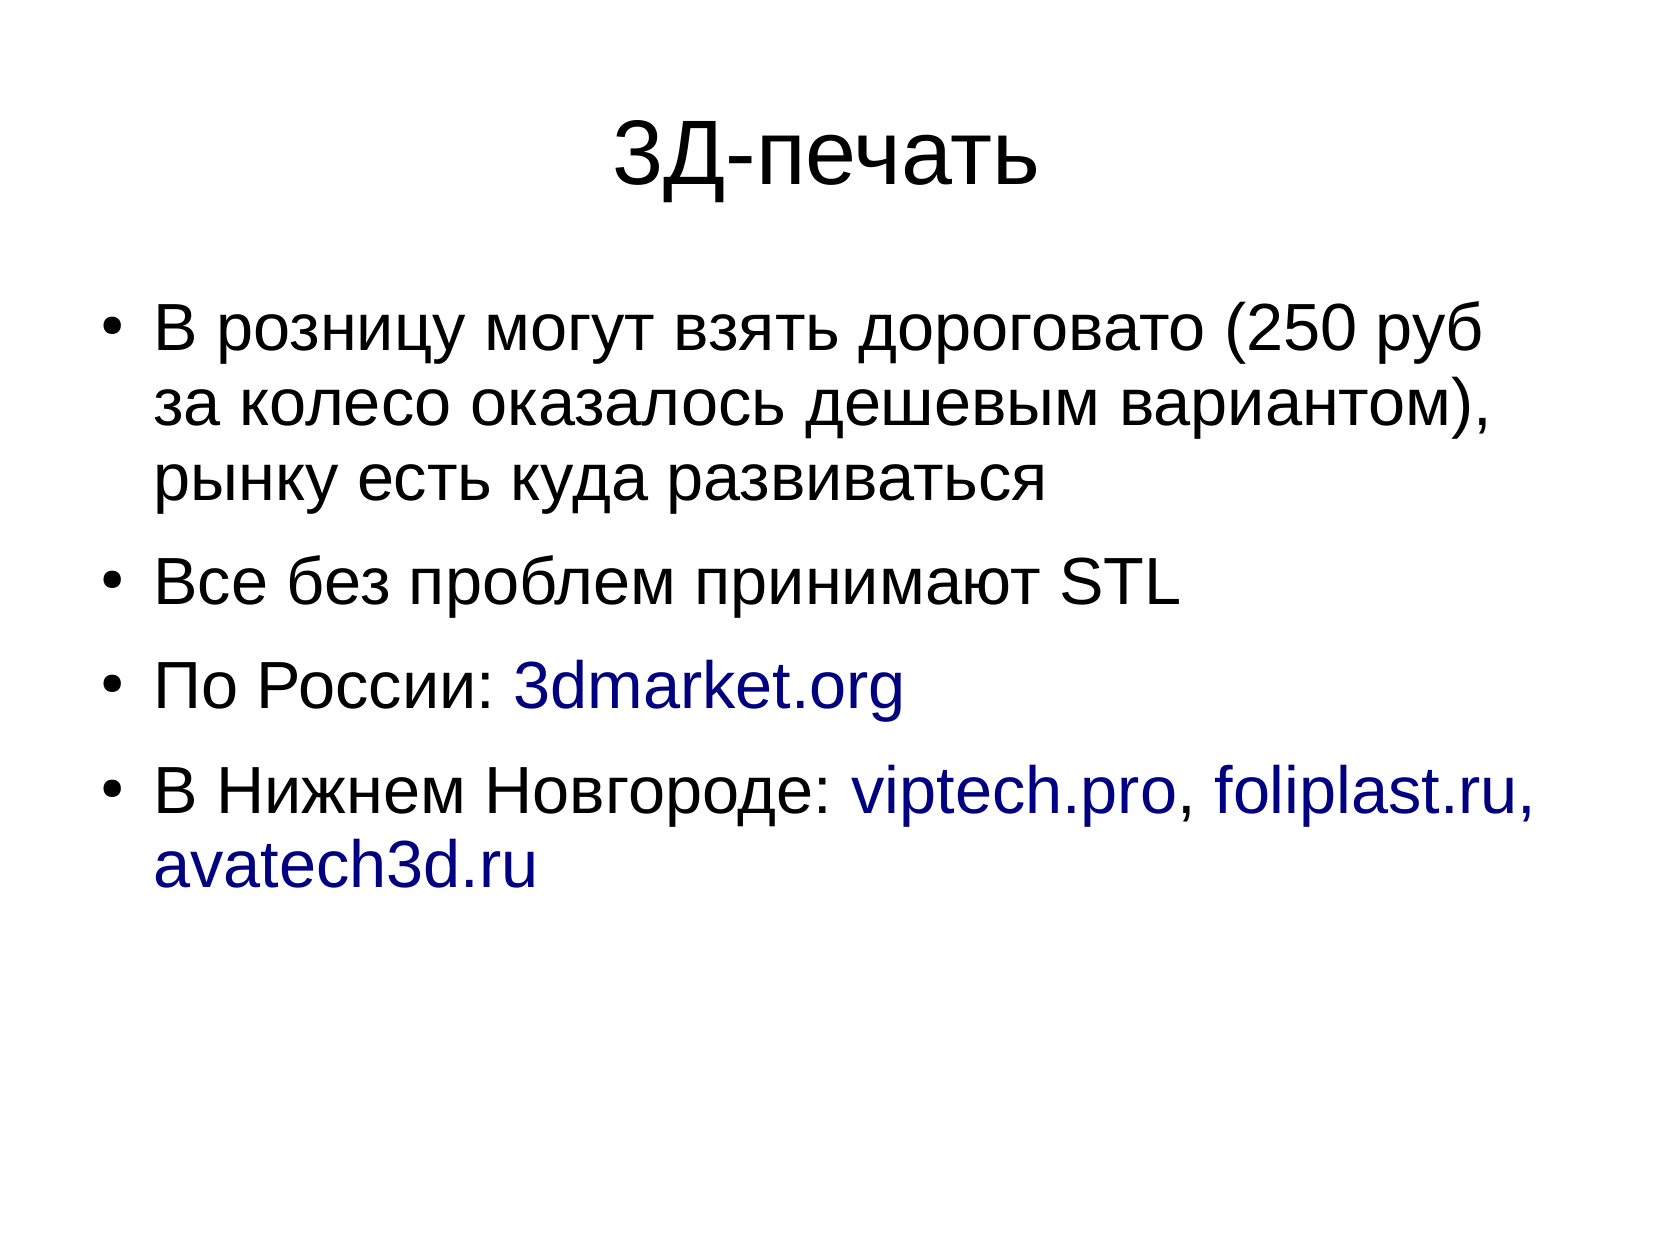

# 3Д-печать
В розницу могут взять дороговато (250 руб за колесо оказалось дешевым вариантом), рынку есть куда развиваться
Все без проблем принимают STL
По России: 3dmarket.org
В Нижнем Новгороде: viptech.pro, foliplast.ru, avatech3d.ru